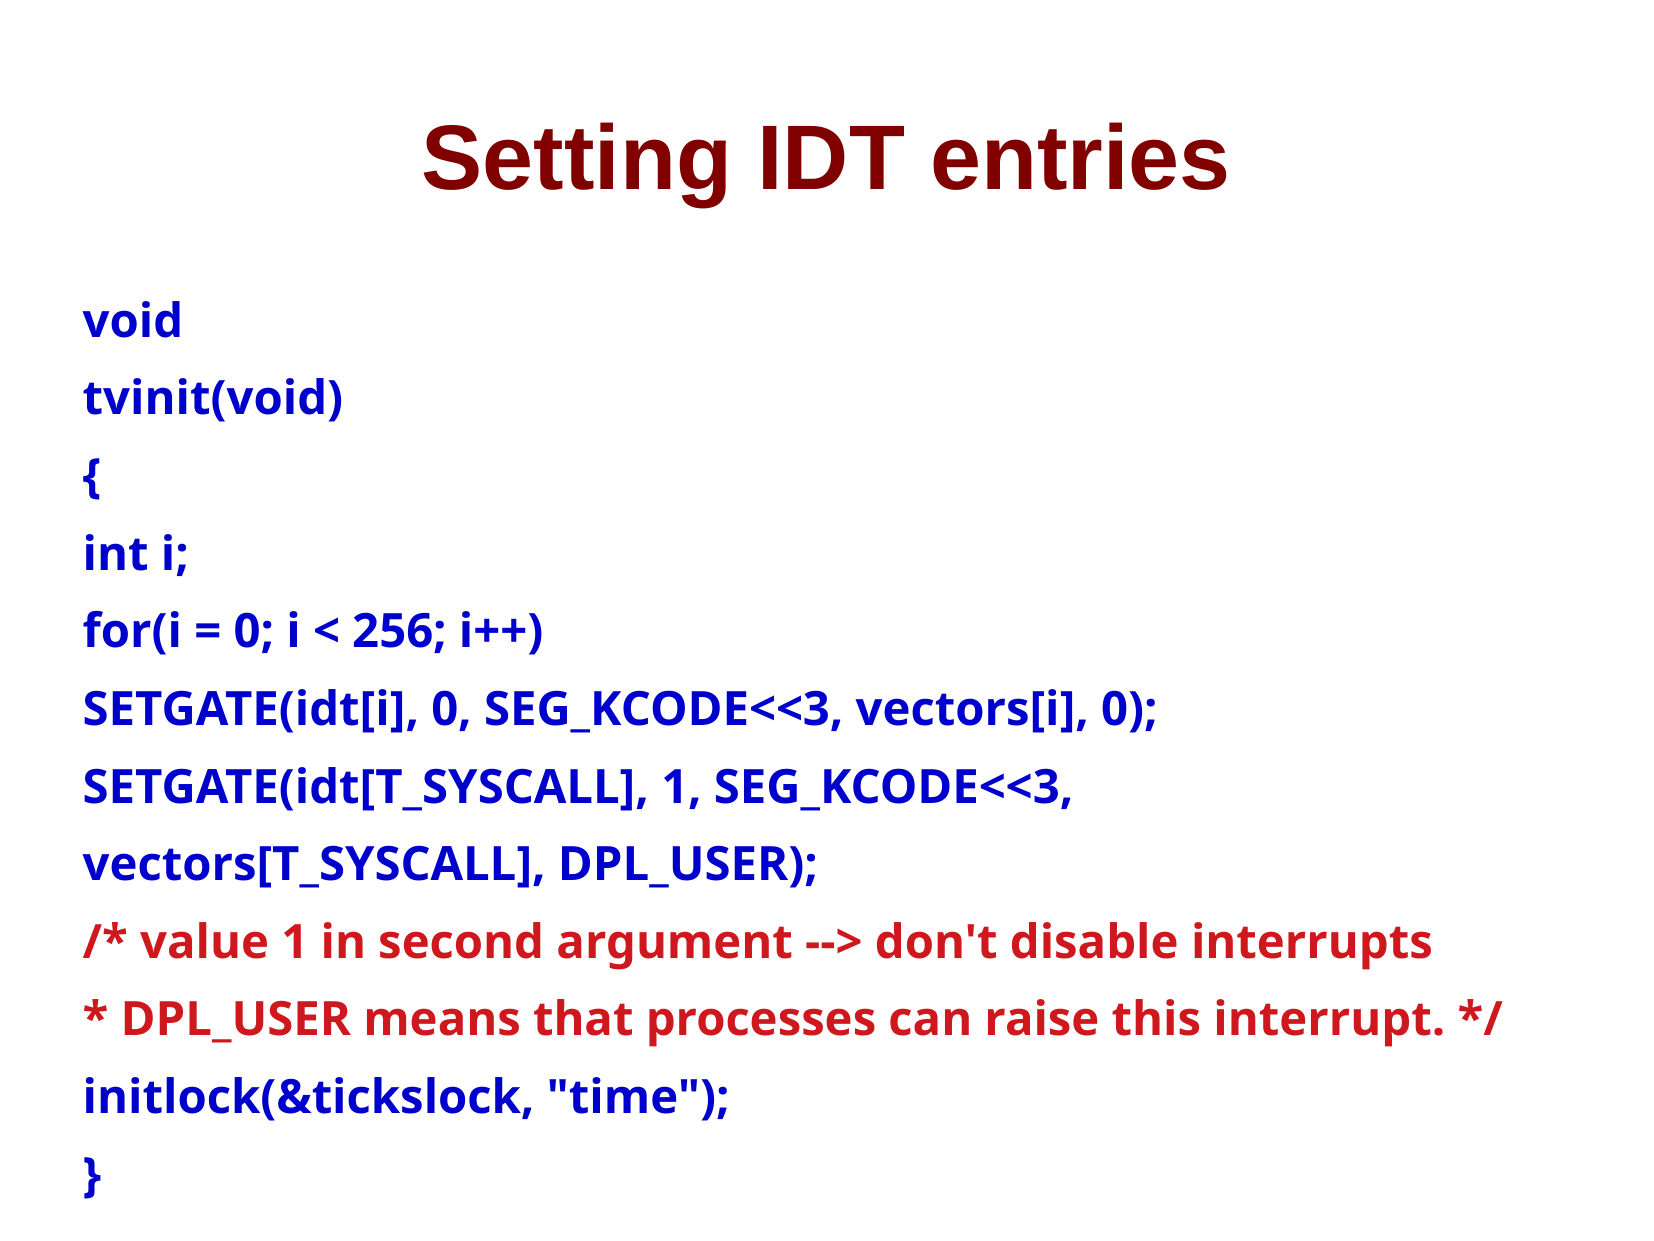

# Setting IDT entries
void
tvinit(void)
{
int i;
for(i = 0; i < 256; i++)
SETGATE(idt[i], 0, SEG_KCODE<<3, vectors[i], 0);
SETGATE(idt[T_SYSCALL], 1, SEG_KCODE<<3,
vectors[T_SYSCALL], DPL_USER);
/* value 1 in second argument --> don't disable interrupts
* DPL_USER means that processes can raise this interrupt. */
initlock(&tickslock, "time");
}